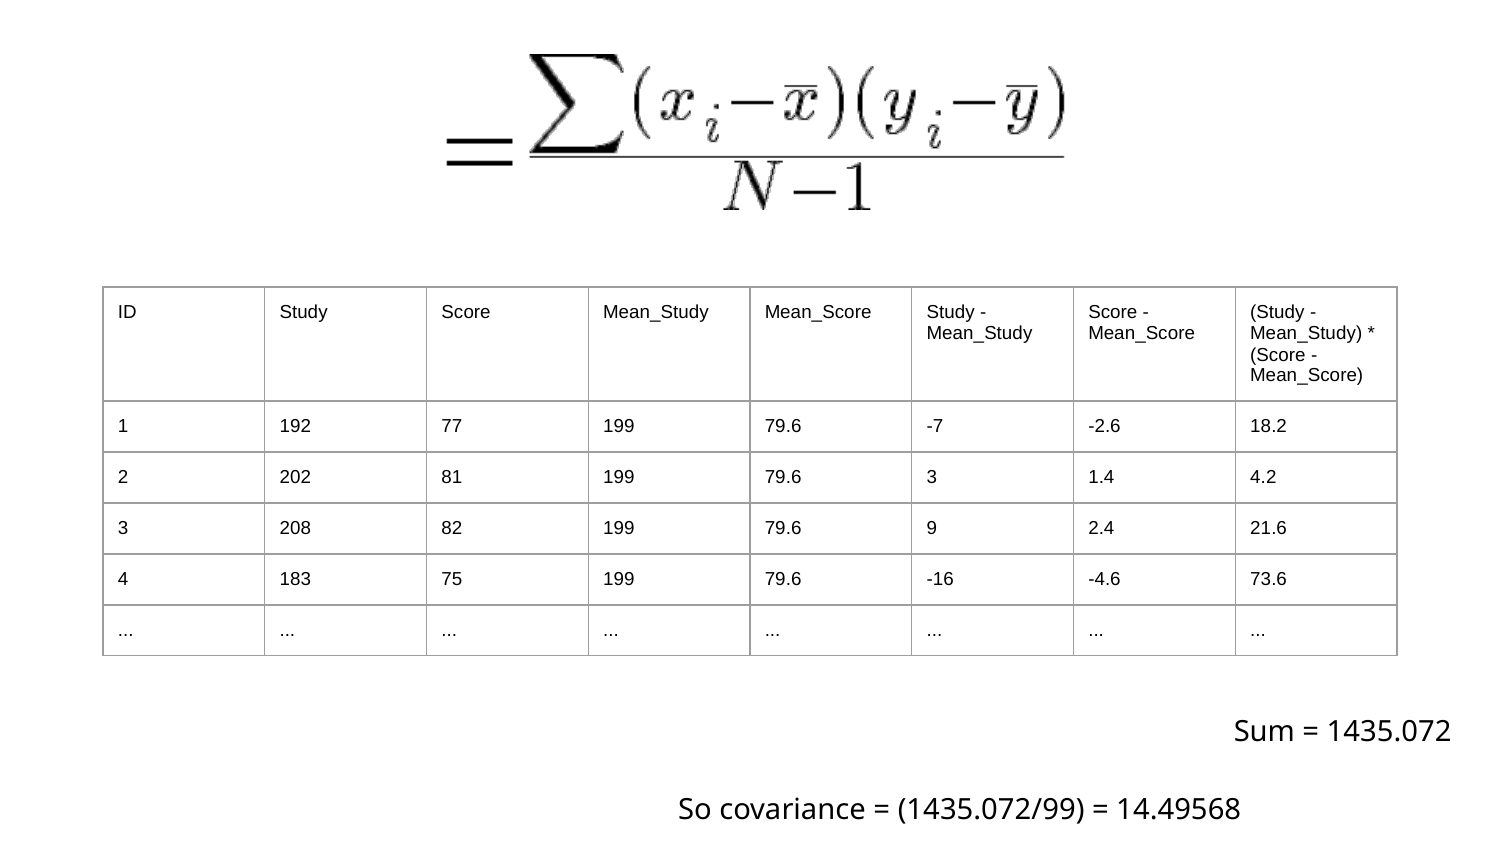

| ID | Study | Score | Mean\_Study | Mean\_Score | Study - Mean\_Study | Score - Mean\_Score | (Study - Mean\_Study) \* (Score - Mean\_Score) |
| --- | --- | --- | --- | --- | --- | --- | --- |
| 1 | 192 | 77 | 199 | 79.6 | -7 | -2.6 | 18.2 |
| 2 | 202 | 81 | 199 | 79.6 | 3 | 1.4 | 4.2 |
| 3 | 208 | 82 | 199 | 79.6 | 9 | 2.4 | 21.6 |
| 4 | 183 | 75 | 199 | 79.6 | -16 | -4.6 | 73.6 |
| ... | ... | ... | ... | ... | ... | ... | ... |
Sum = 1435.072
So covariance = (1435.072/99) = 14.49568